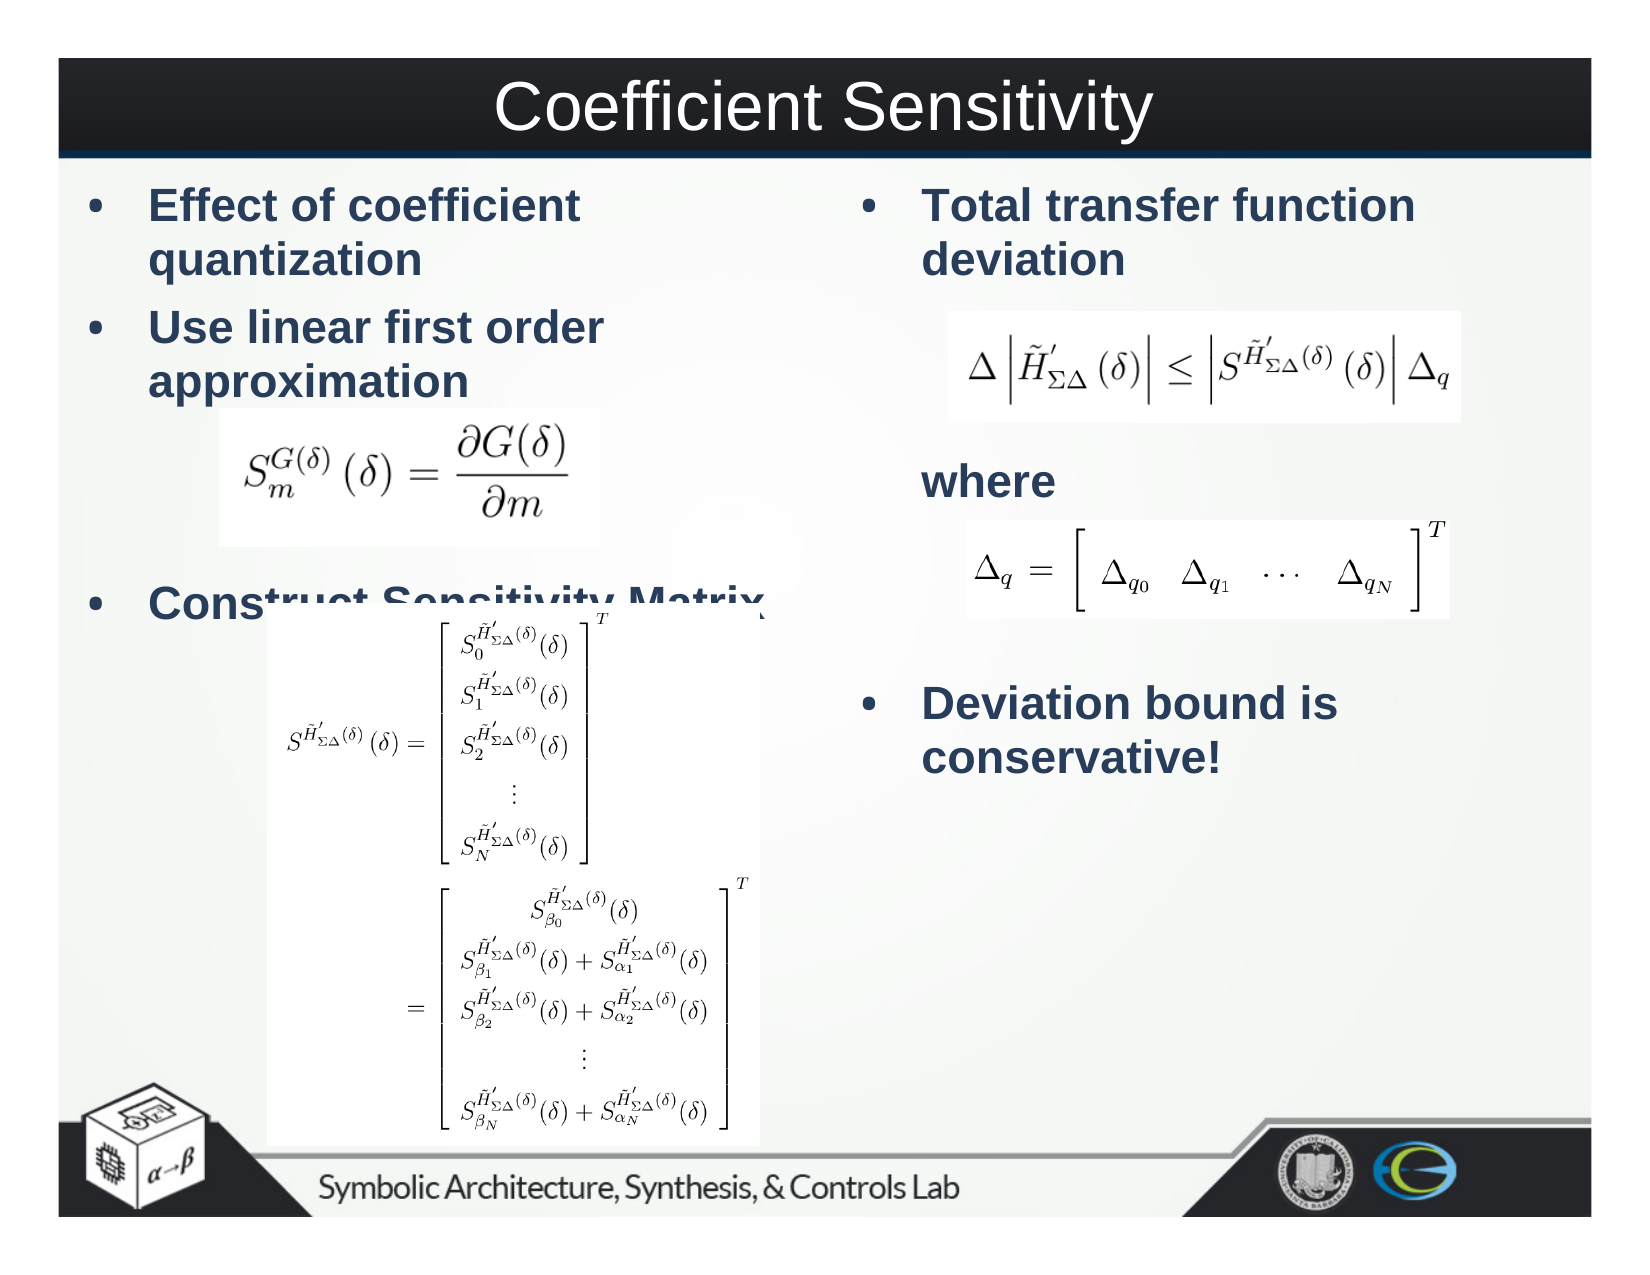

# Coefficient Sensitivity
Effect of coefficient quantization
Use linear first order approximation
Construct Sensitivity Matrix
Total transfer function deviation
where
Deviation bound is conservative!